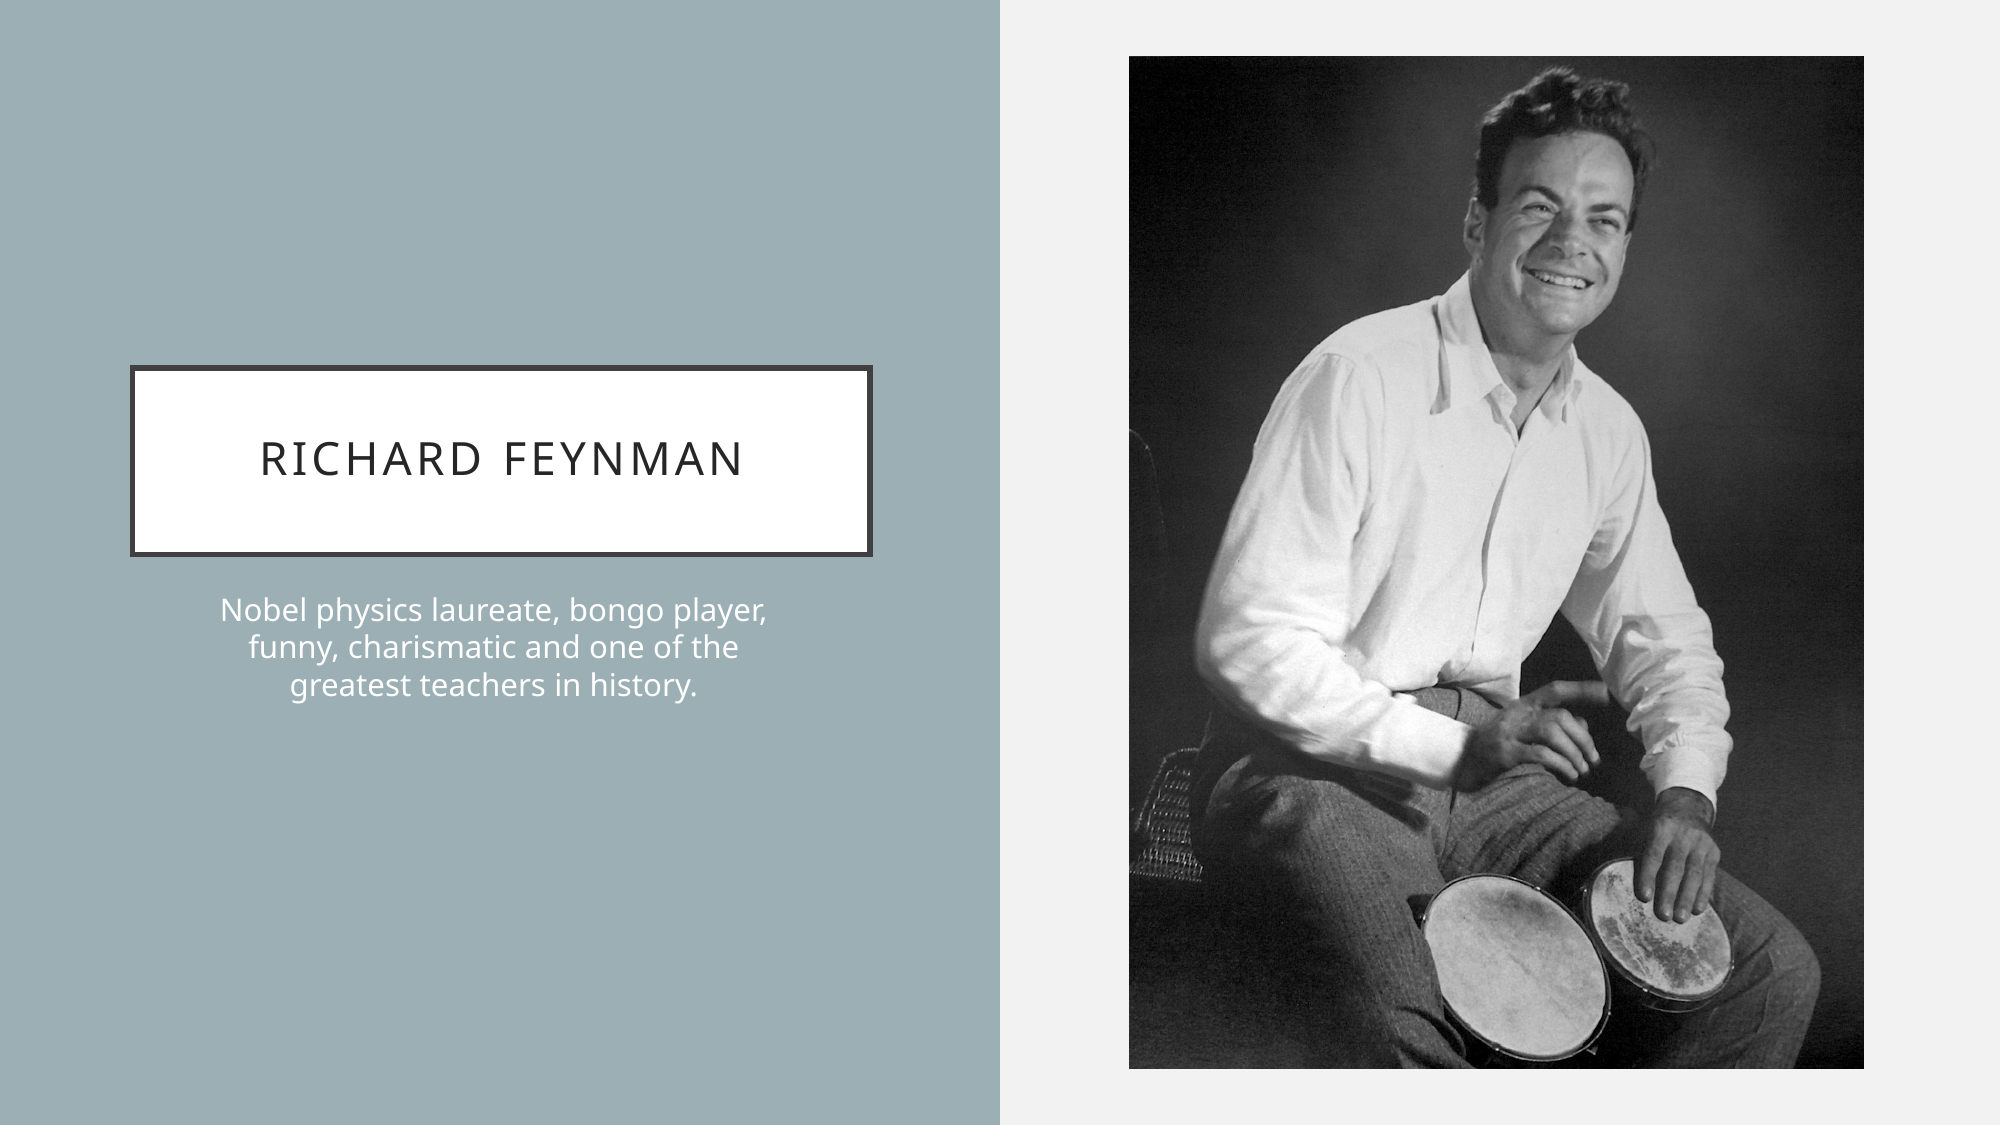

# Richard feynman
Nobel physics laureate, bongo player, funny, charismatic and one of the greatest teachers in history.